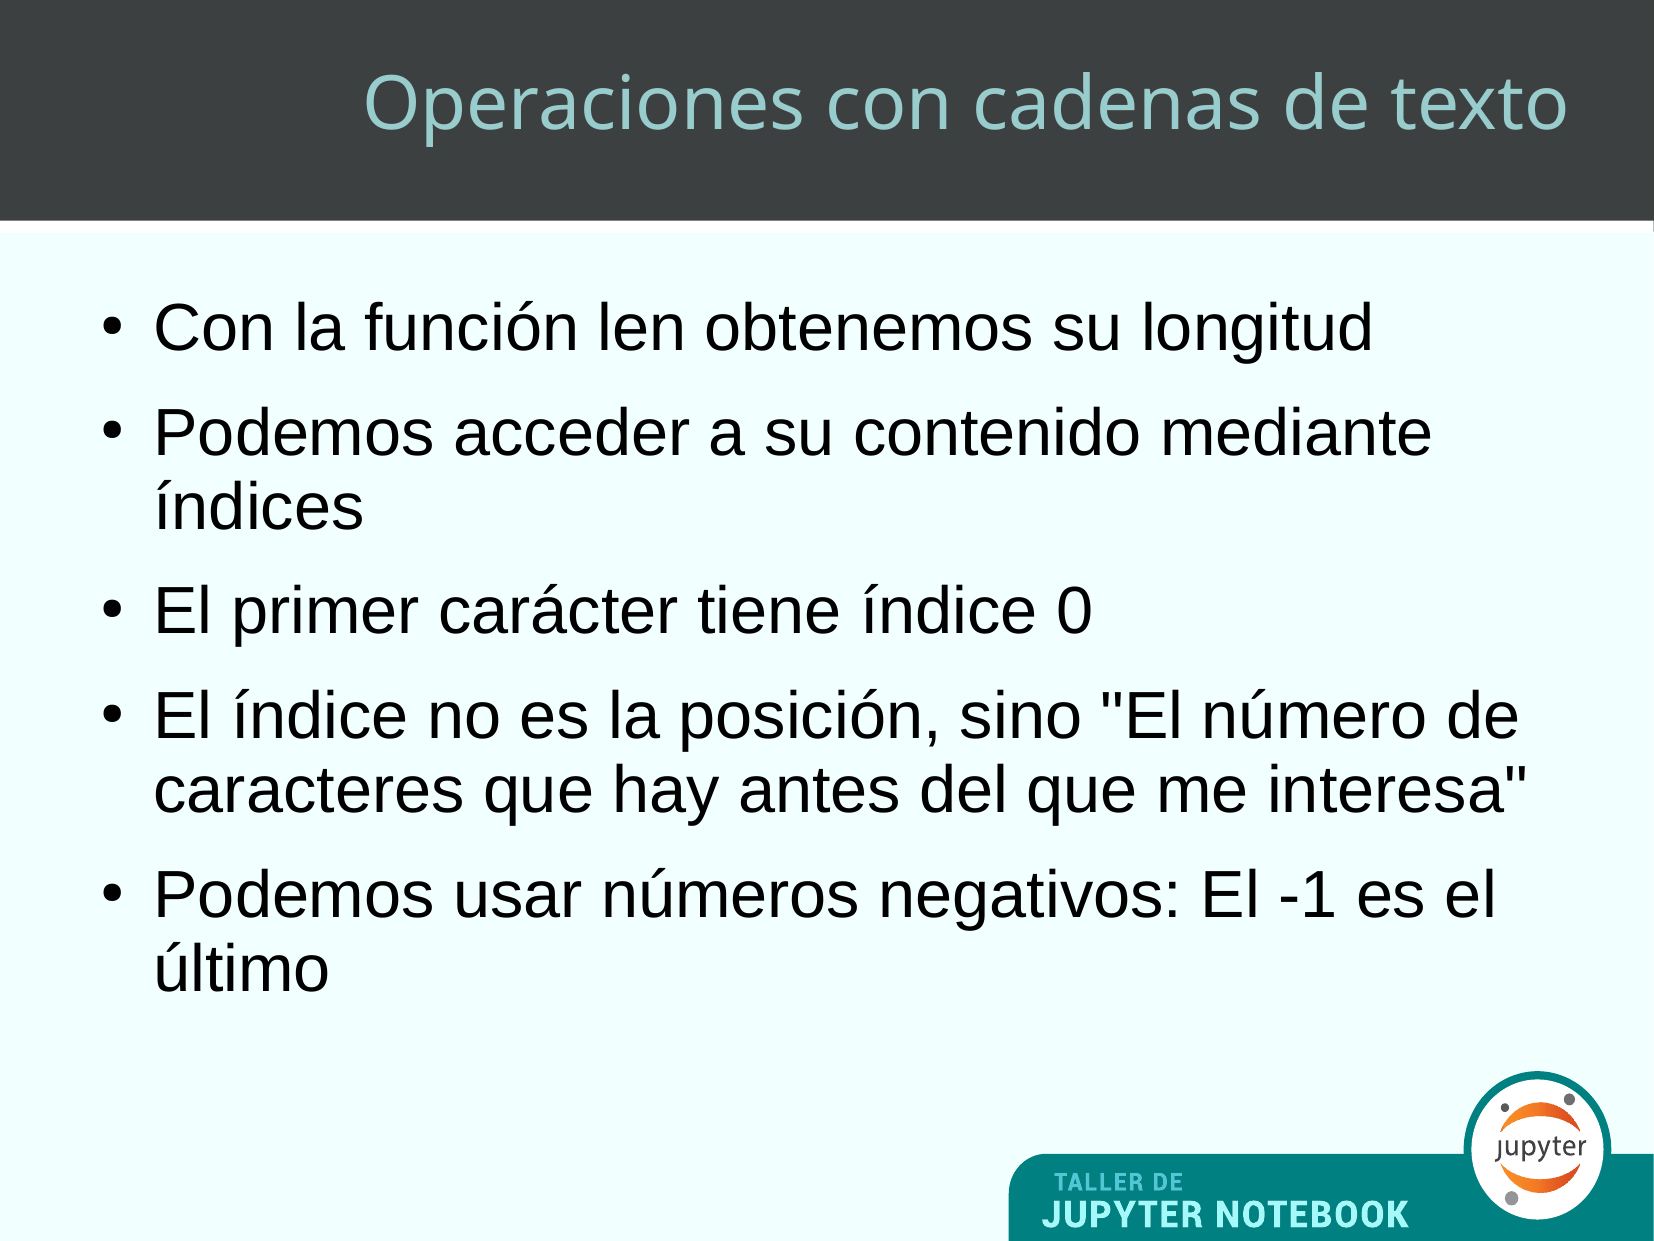

# Operaciones con cadenas de texto
Con la función len obtenemos su longitud
Podemos acceder a su contenido mediante índices
El primer carácter tiene índice 0
El índice no es la posición, sino "El número de caracteres que hay antes del que me interesa"
Podemos usar números negativos: El -1 es el último